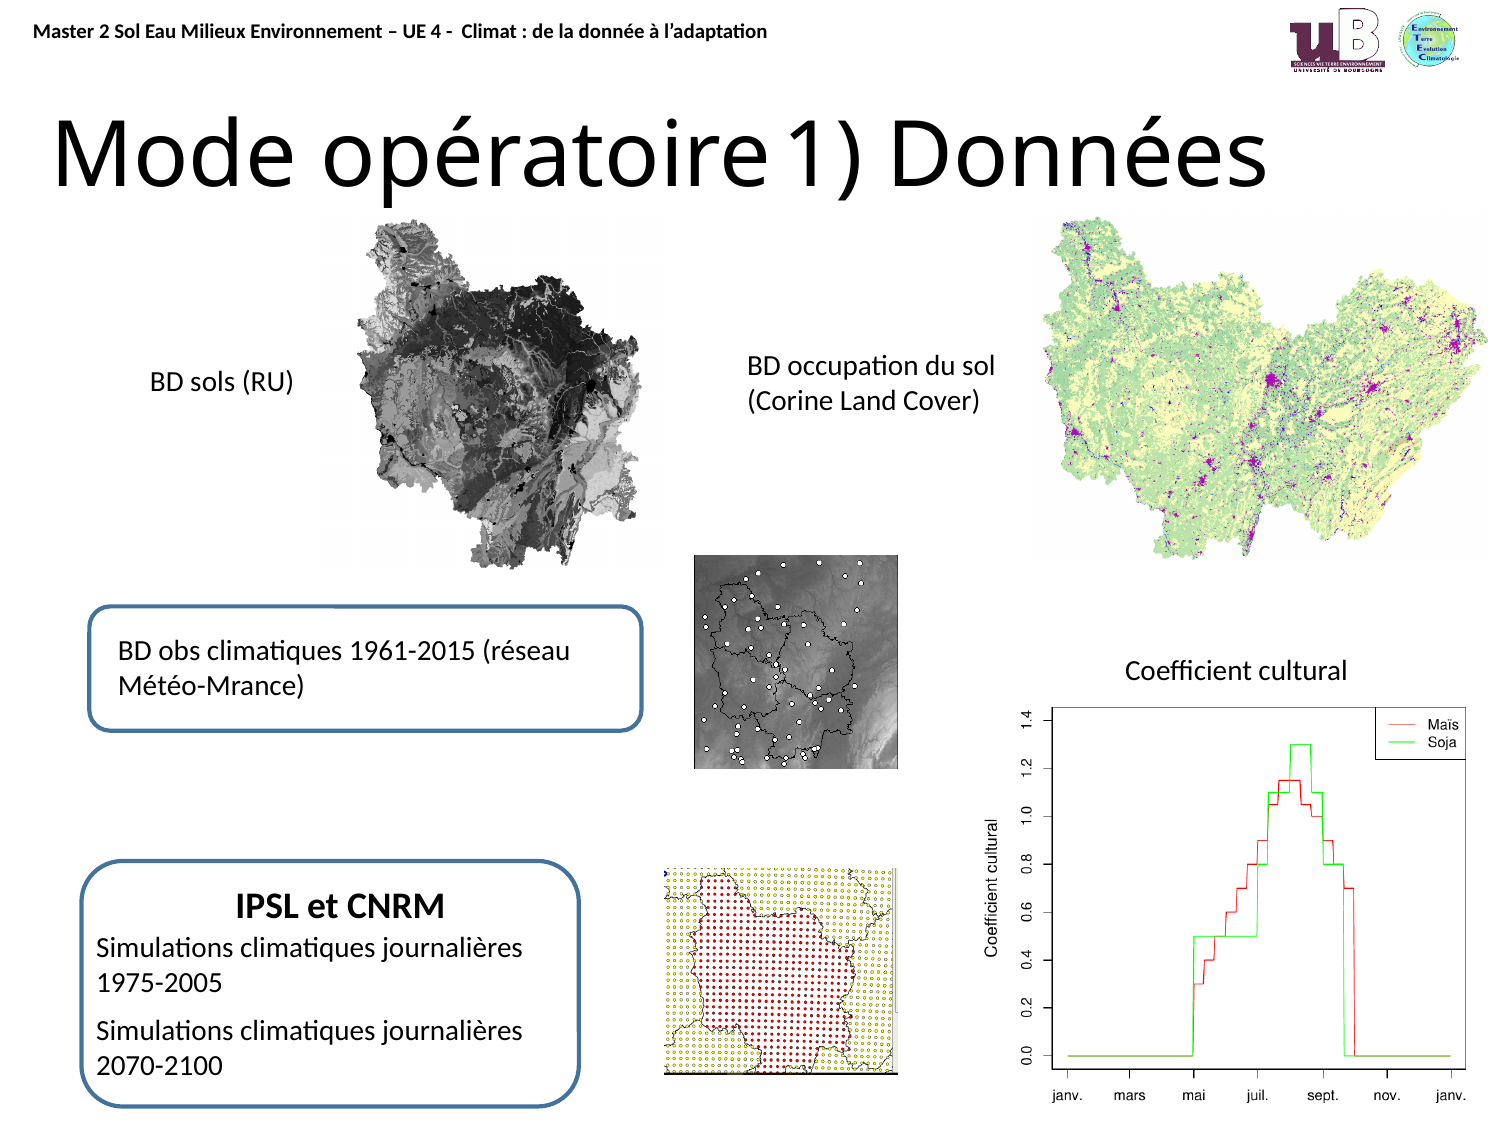

Mode opératoire 1) Données
BD occupation du sol
(Corine Land Cover)
BD sols (RU)
BD obs climatiques 1961-2015 (réseau Météo-Mrance)
Coefficient cultural
IPSL et CNRM
Simulations climatiques journalières 1975-2005
Simulations climatiques journalières 2070-2100